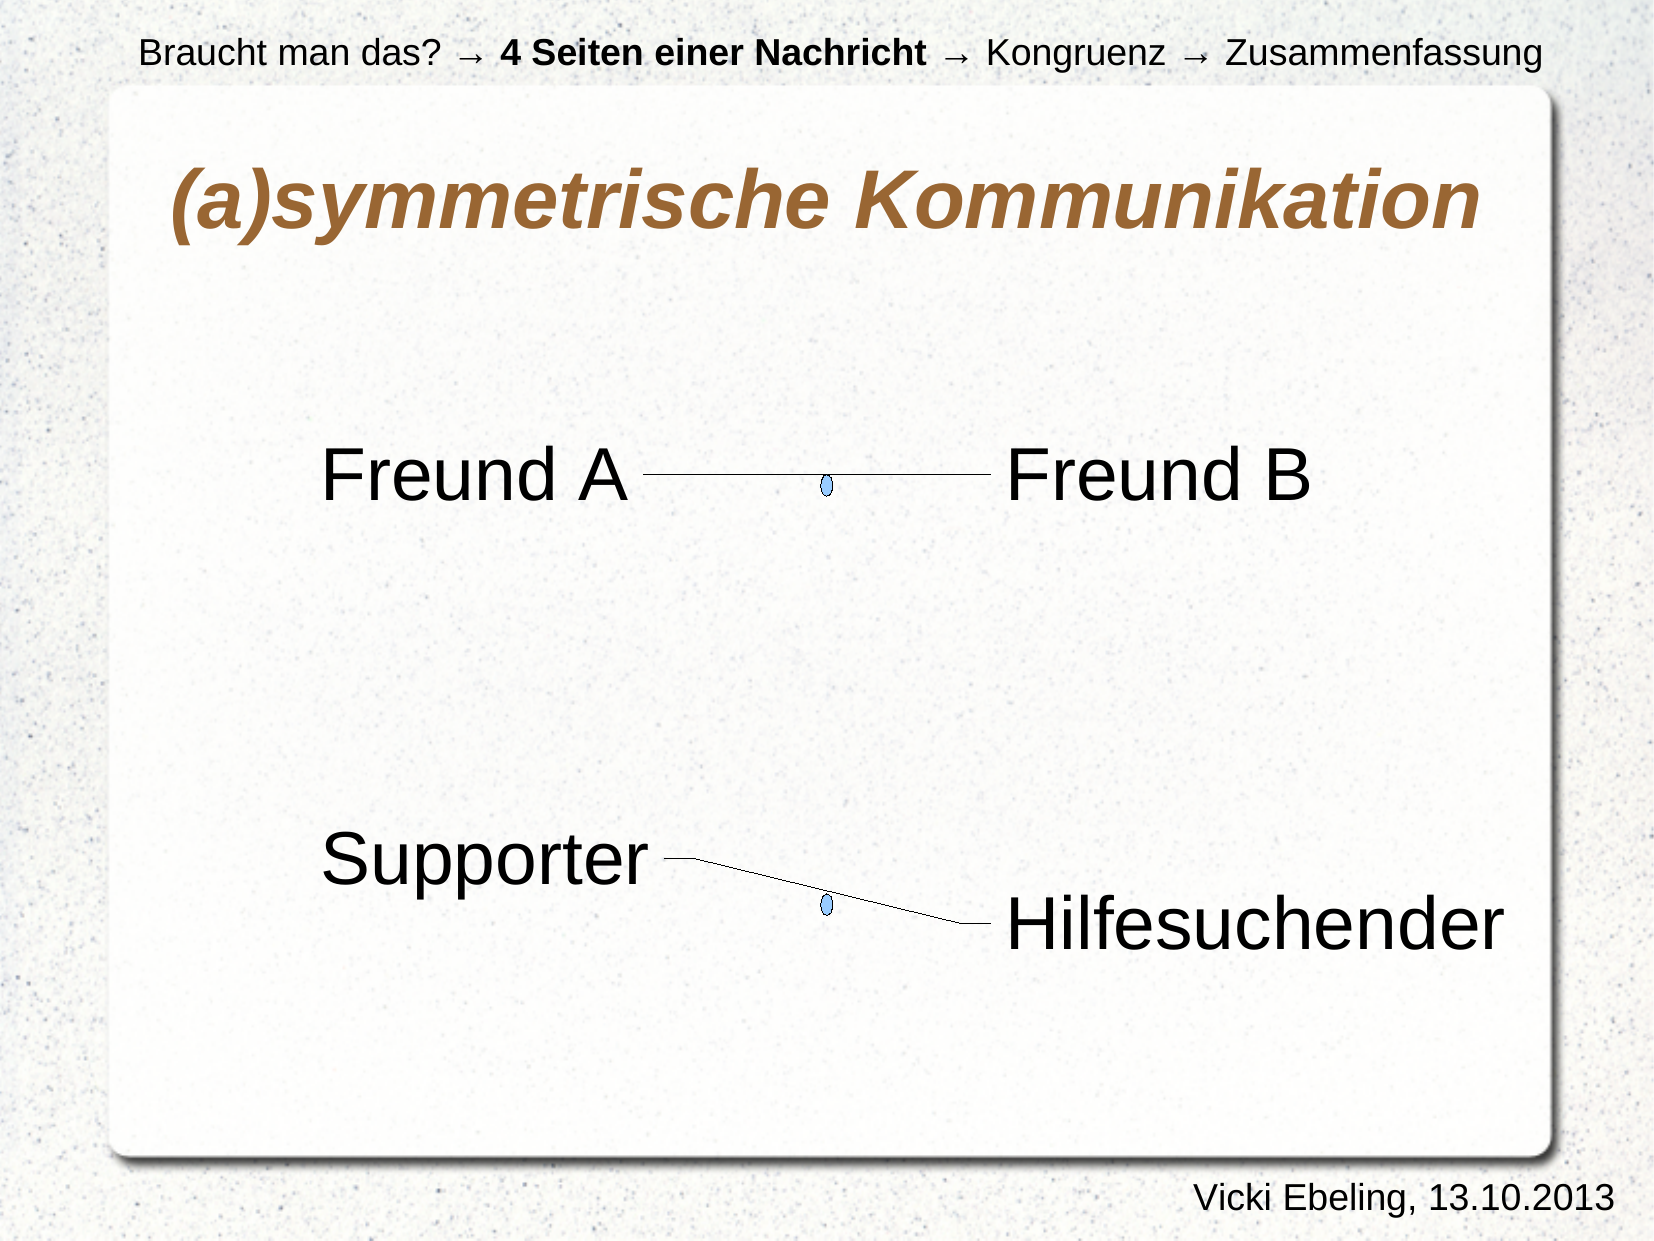

Braucht man das? → 4 Seiten einer Nachricht → Kongruenz → Zusammenfassung
# (a)symmetrische Kommunikation
Freund A
Freund B
Supporter
Hilfesuchender
Vicki Ebeling, 13.10.2013